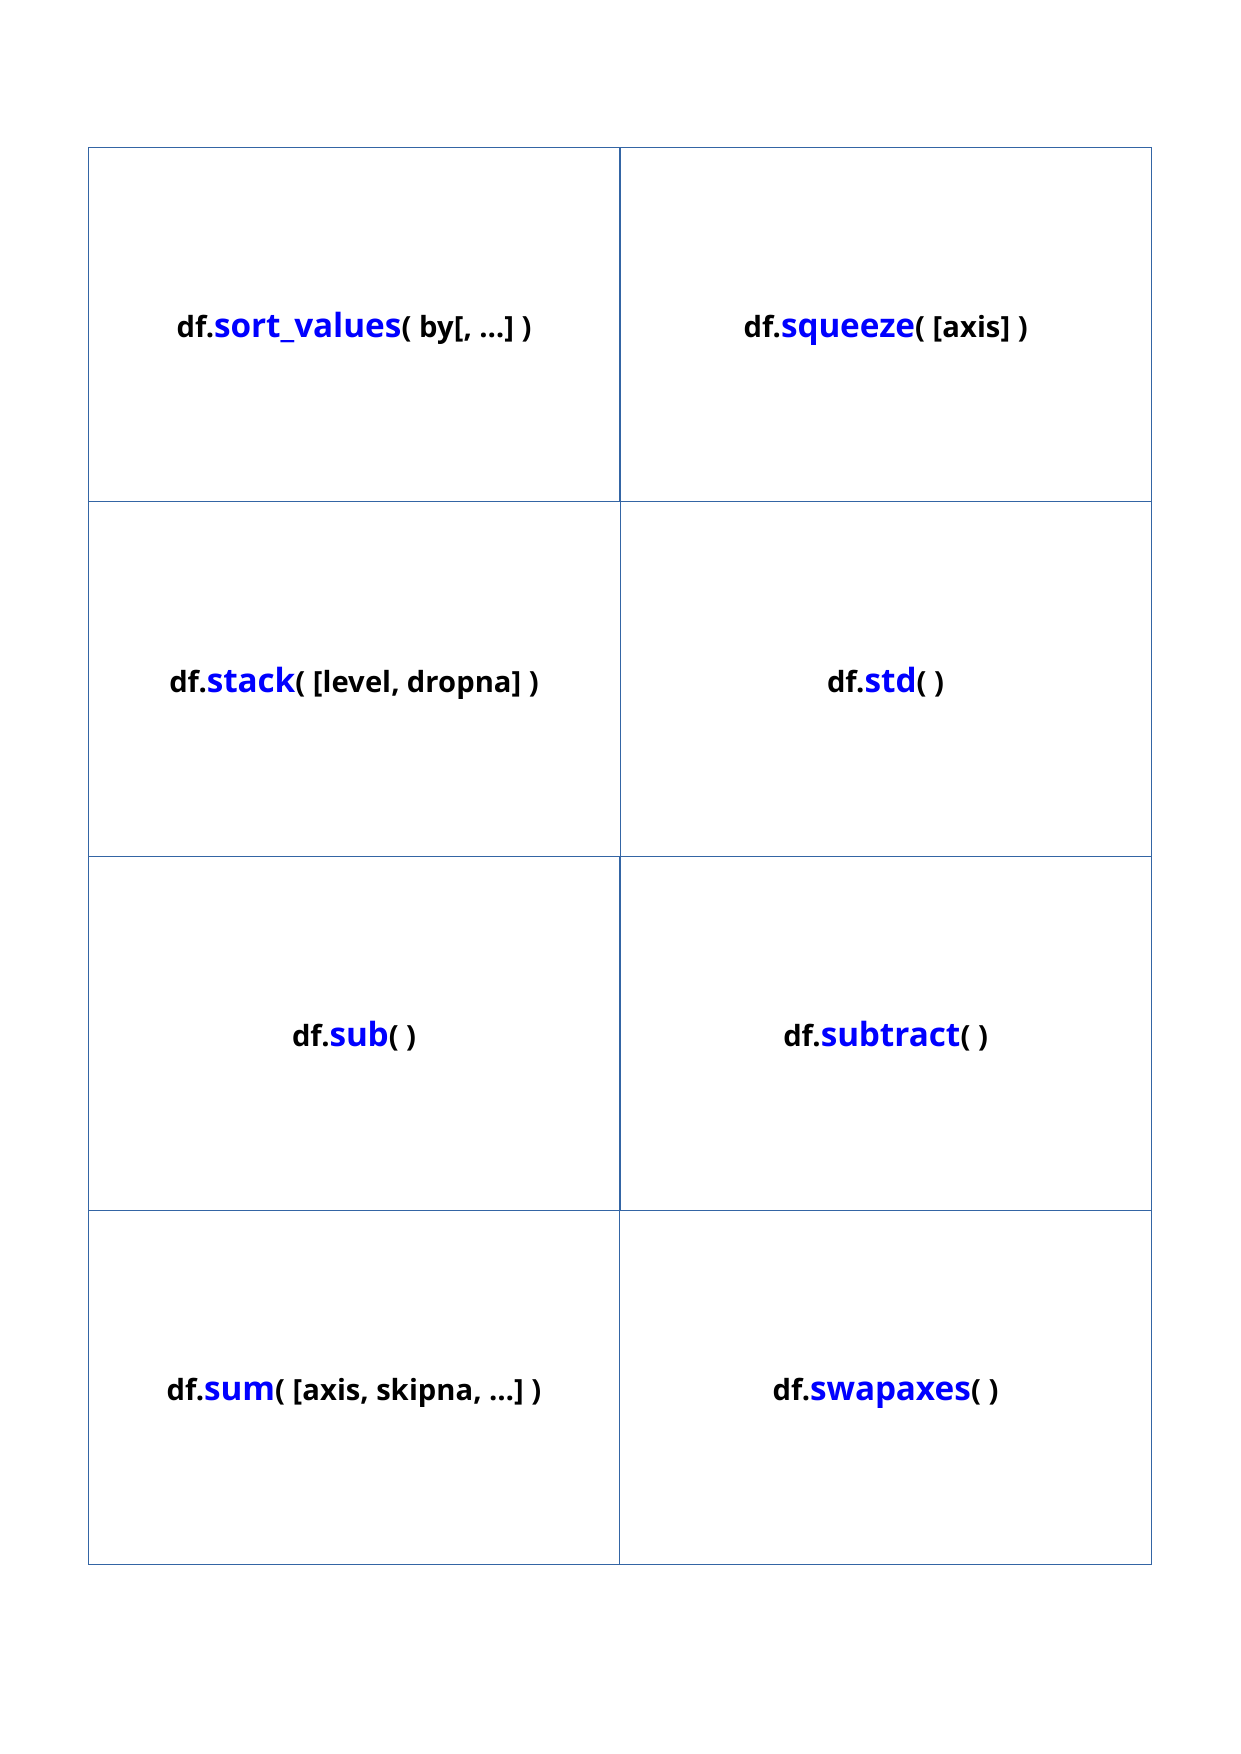

df.sort_values( by[, …] )
df.squeeze( [axis] )
df.stack( [level, dropna] )
df.std( )
df.sub( )
df.subtract( )
df.sum( [axis, skipna, …] )
df.swapaxes( )